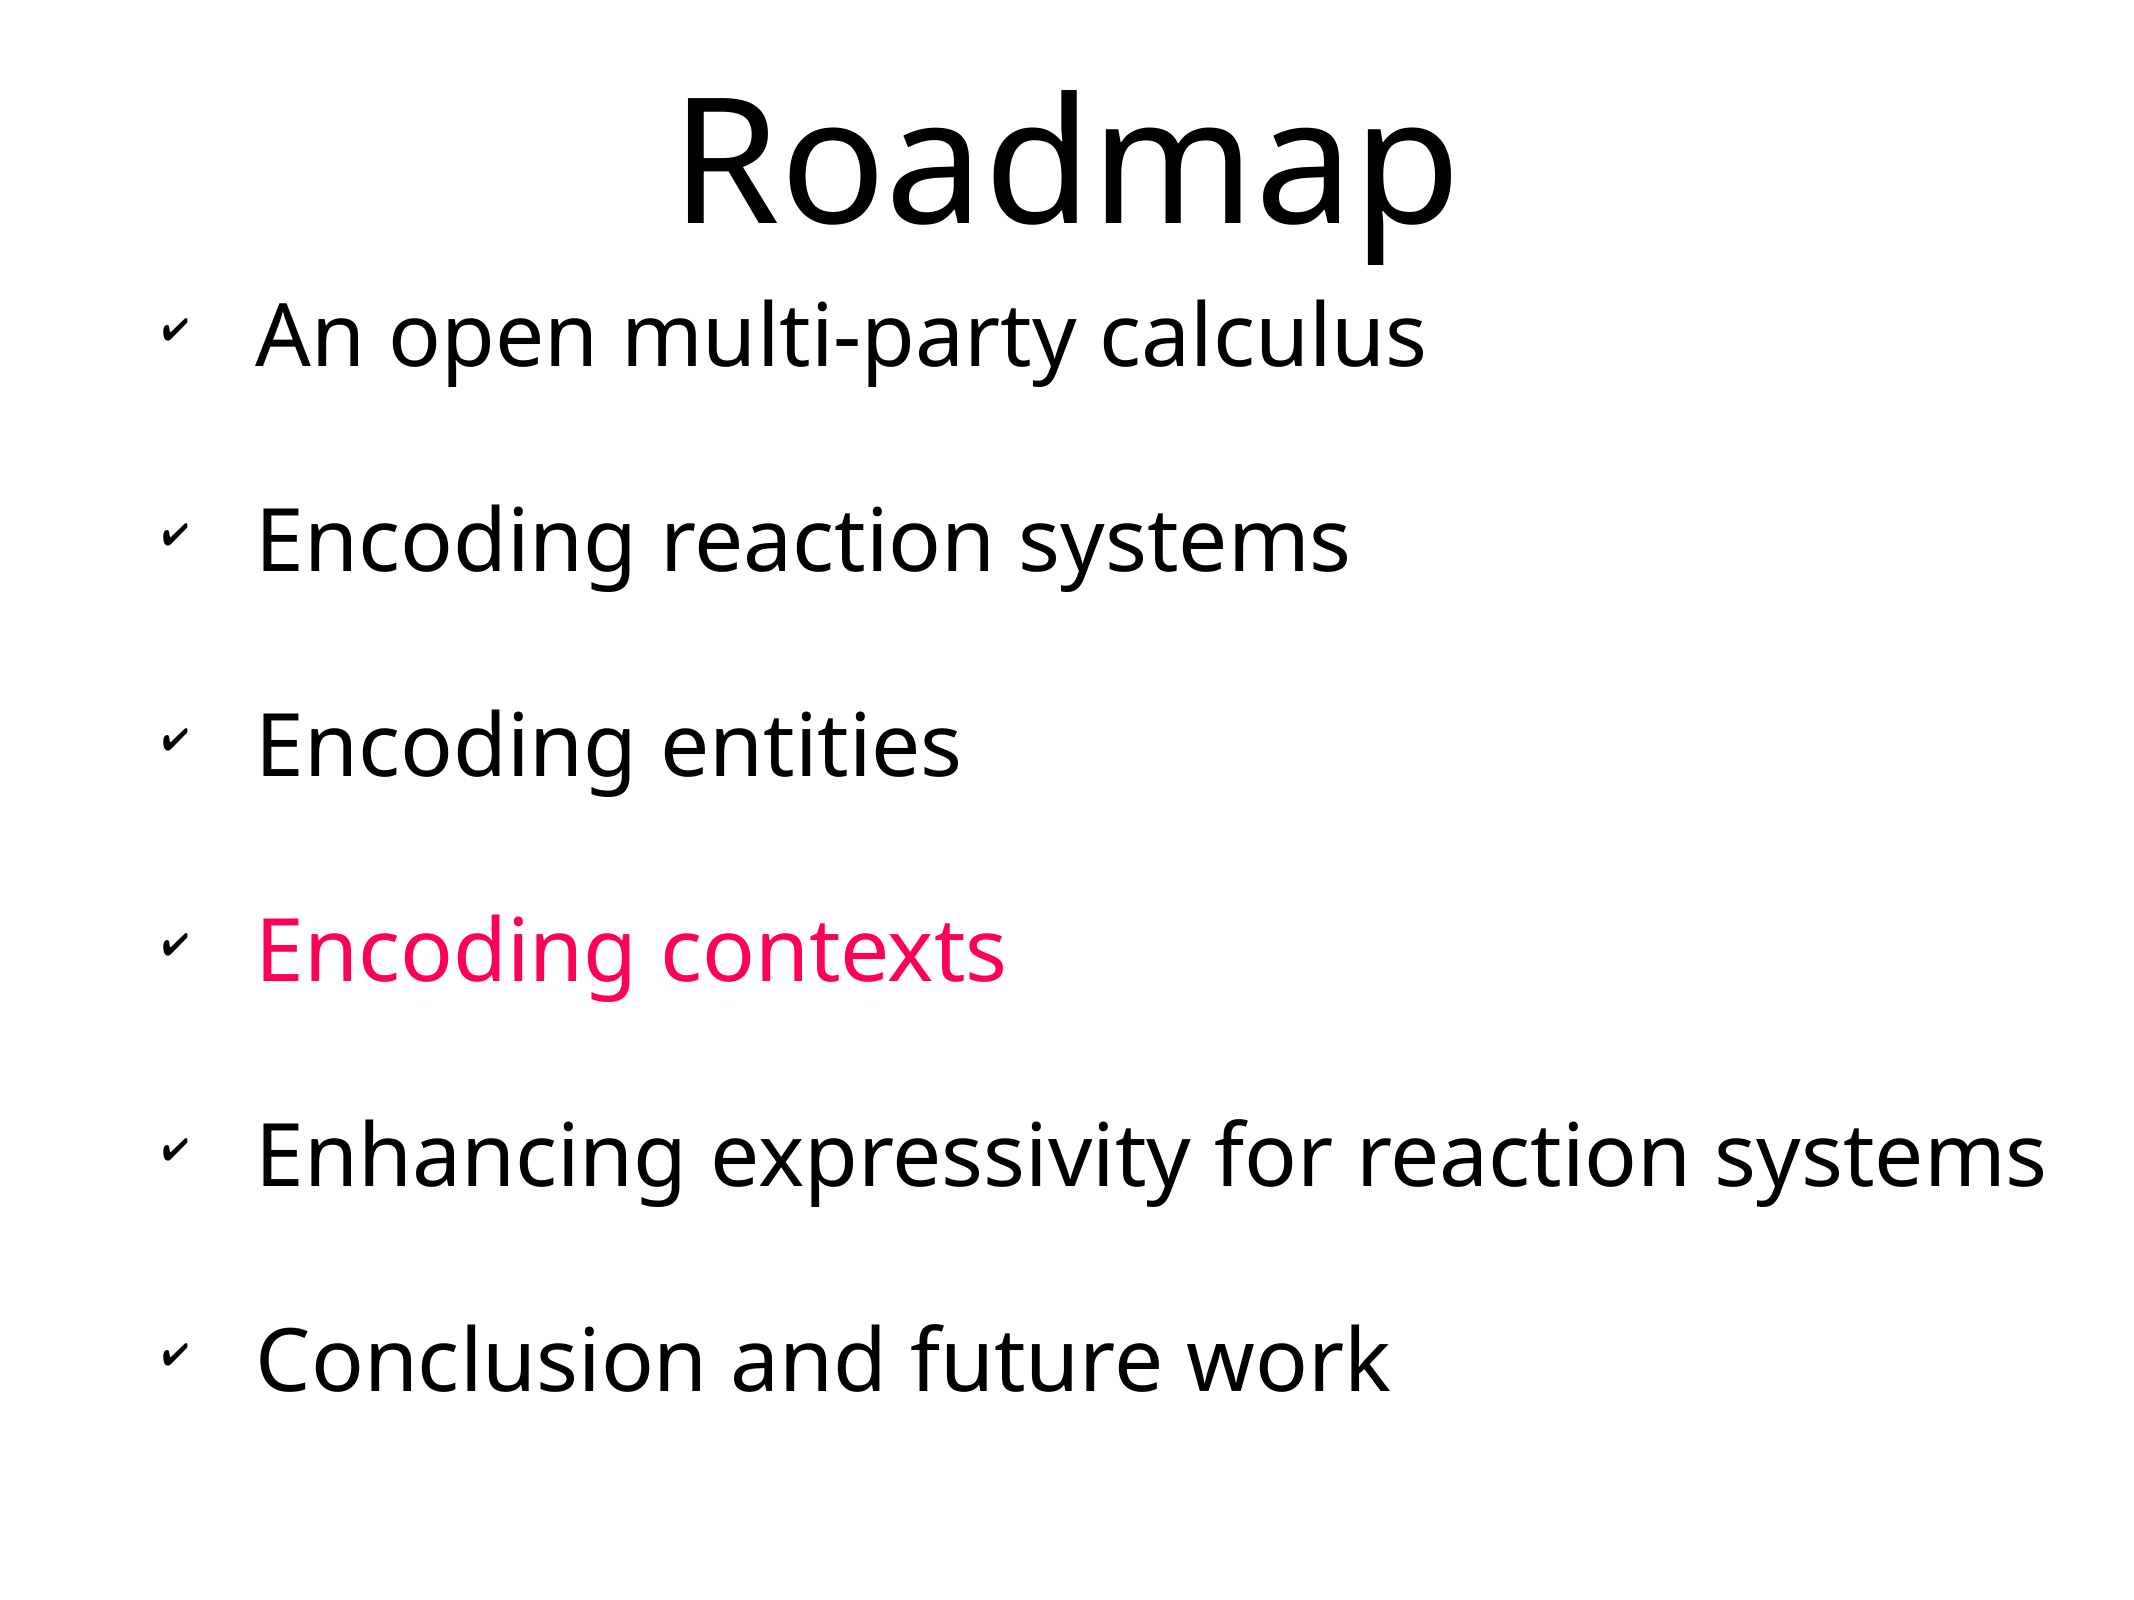

# Roadmap
An open multi-party calculus
Encoding reaction systems
Encoding entities
Encoding contexts
Enhancing expressivity for reaction systems
Conclusion and future work
56